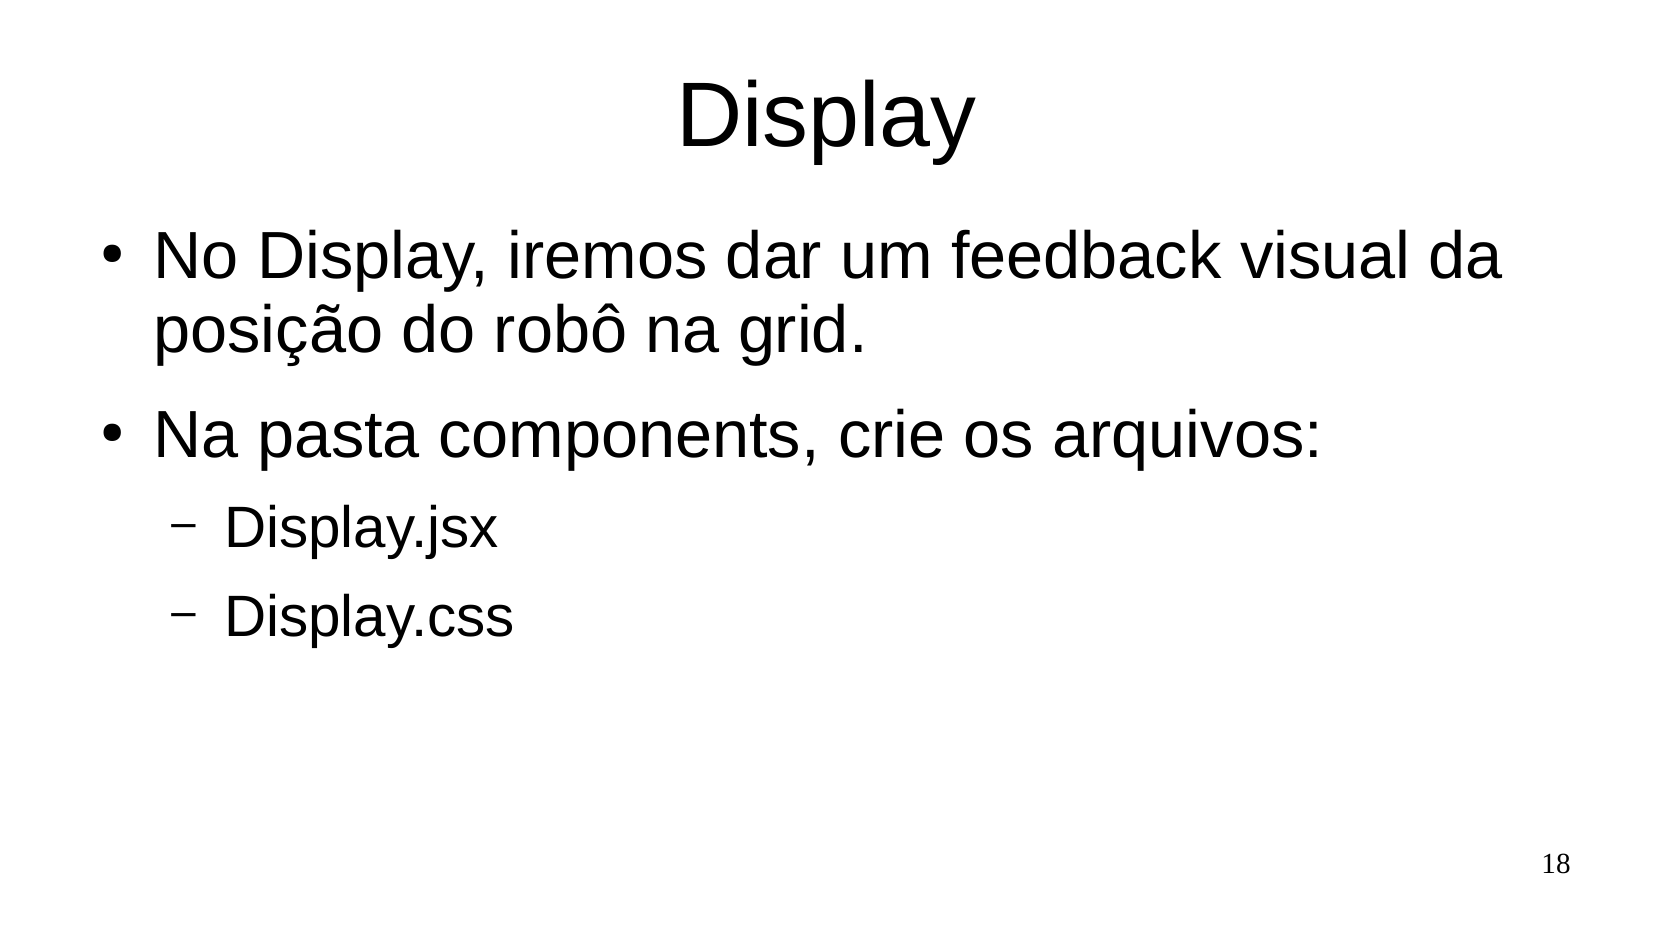

# Display
No Display, iremos dar um feedback visual da posição do robô na grid.
Na pasta components, crie os arquivos:
Display.jsx
Display.css
18